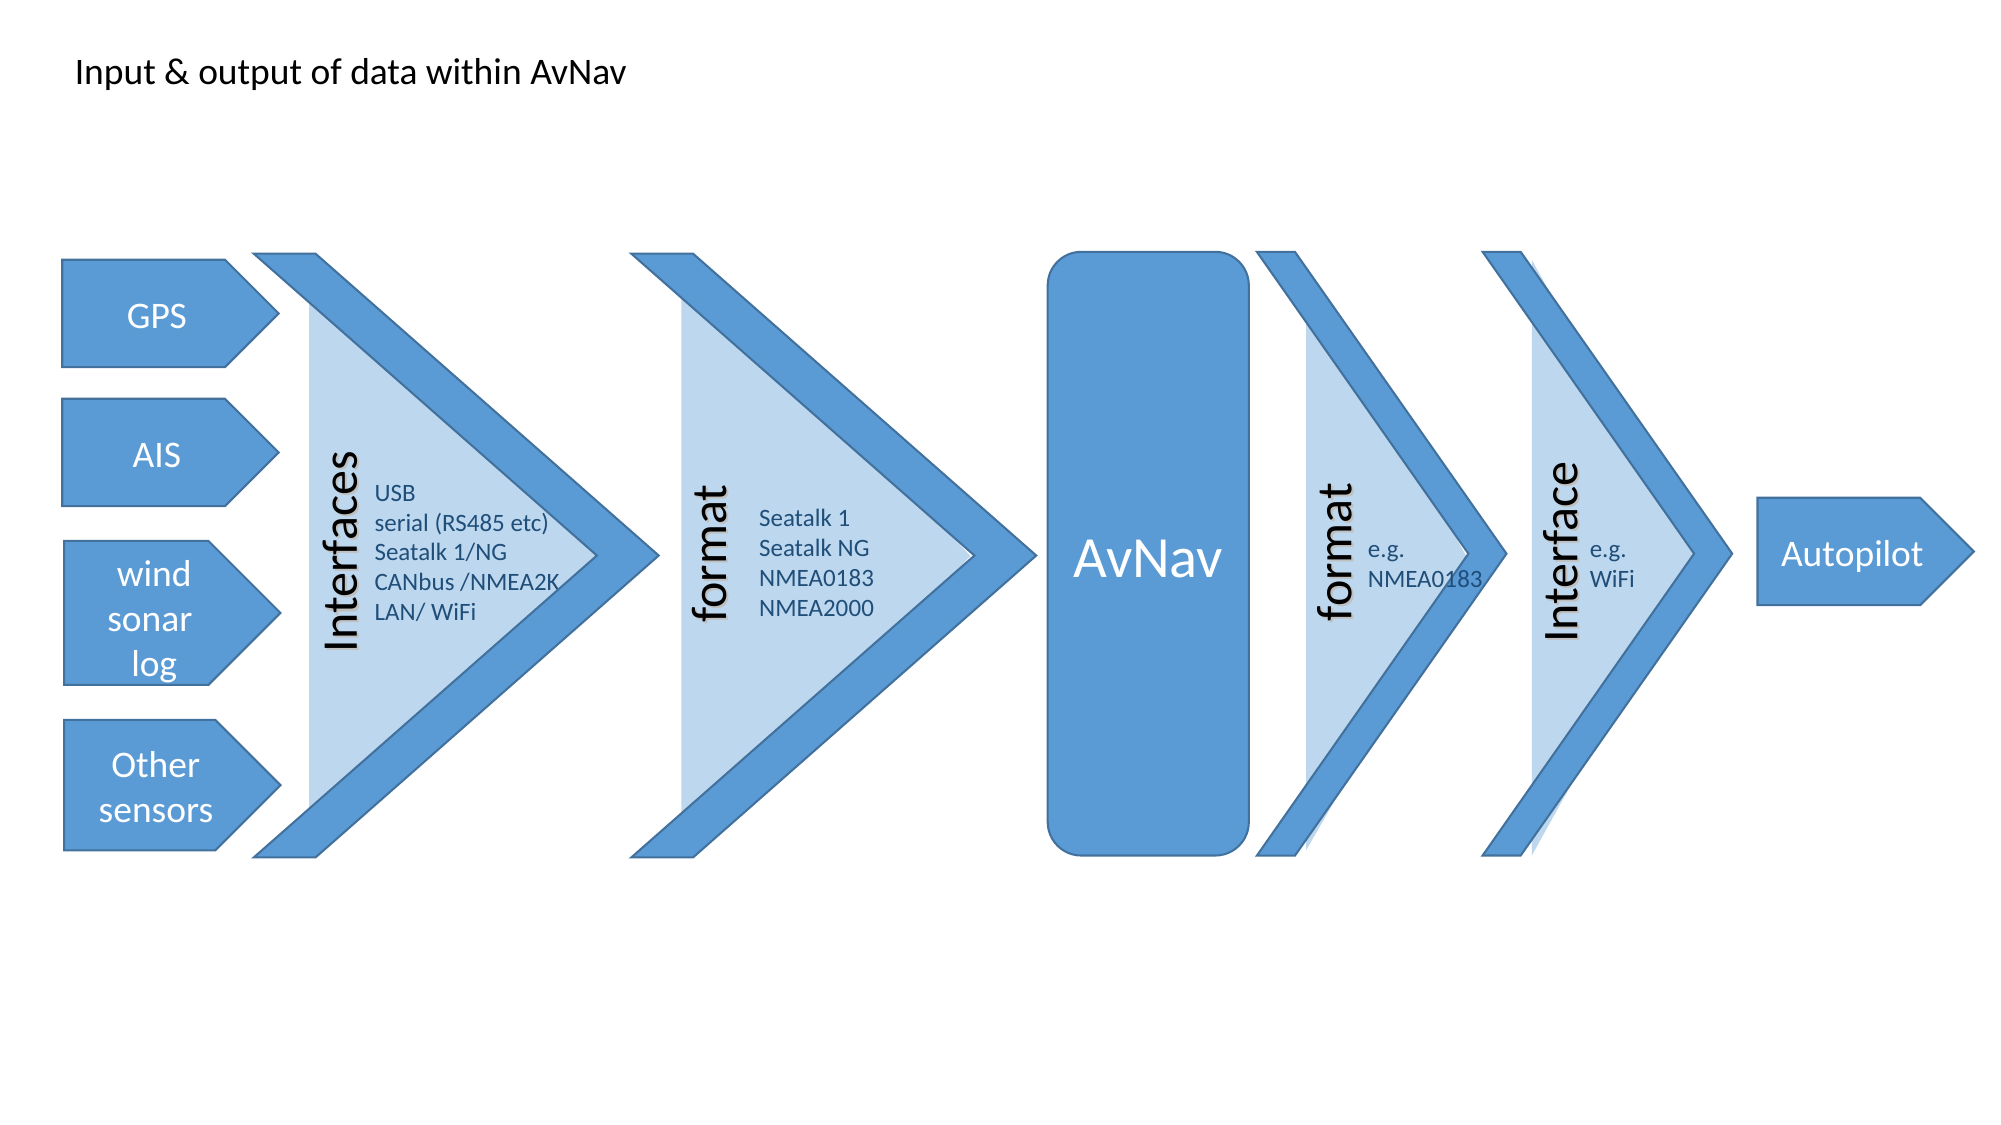

Input & output of data within AvNav
AvNav
GPS
AIS
USB
serial (RS485 etc)
Seatalk 1/NG
CANbus /NMEA2K
LAN/ WiFi
Seatalk 1
Seatalk NG
NMEA0183
NMEA2000
Autopilot
Interfaces
format
Interface
format
e.g.
NMEA0183
e.g.
WiFi
wind sonar
log
Other sensors